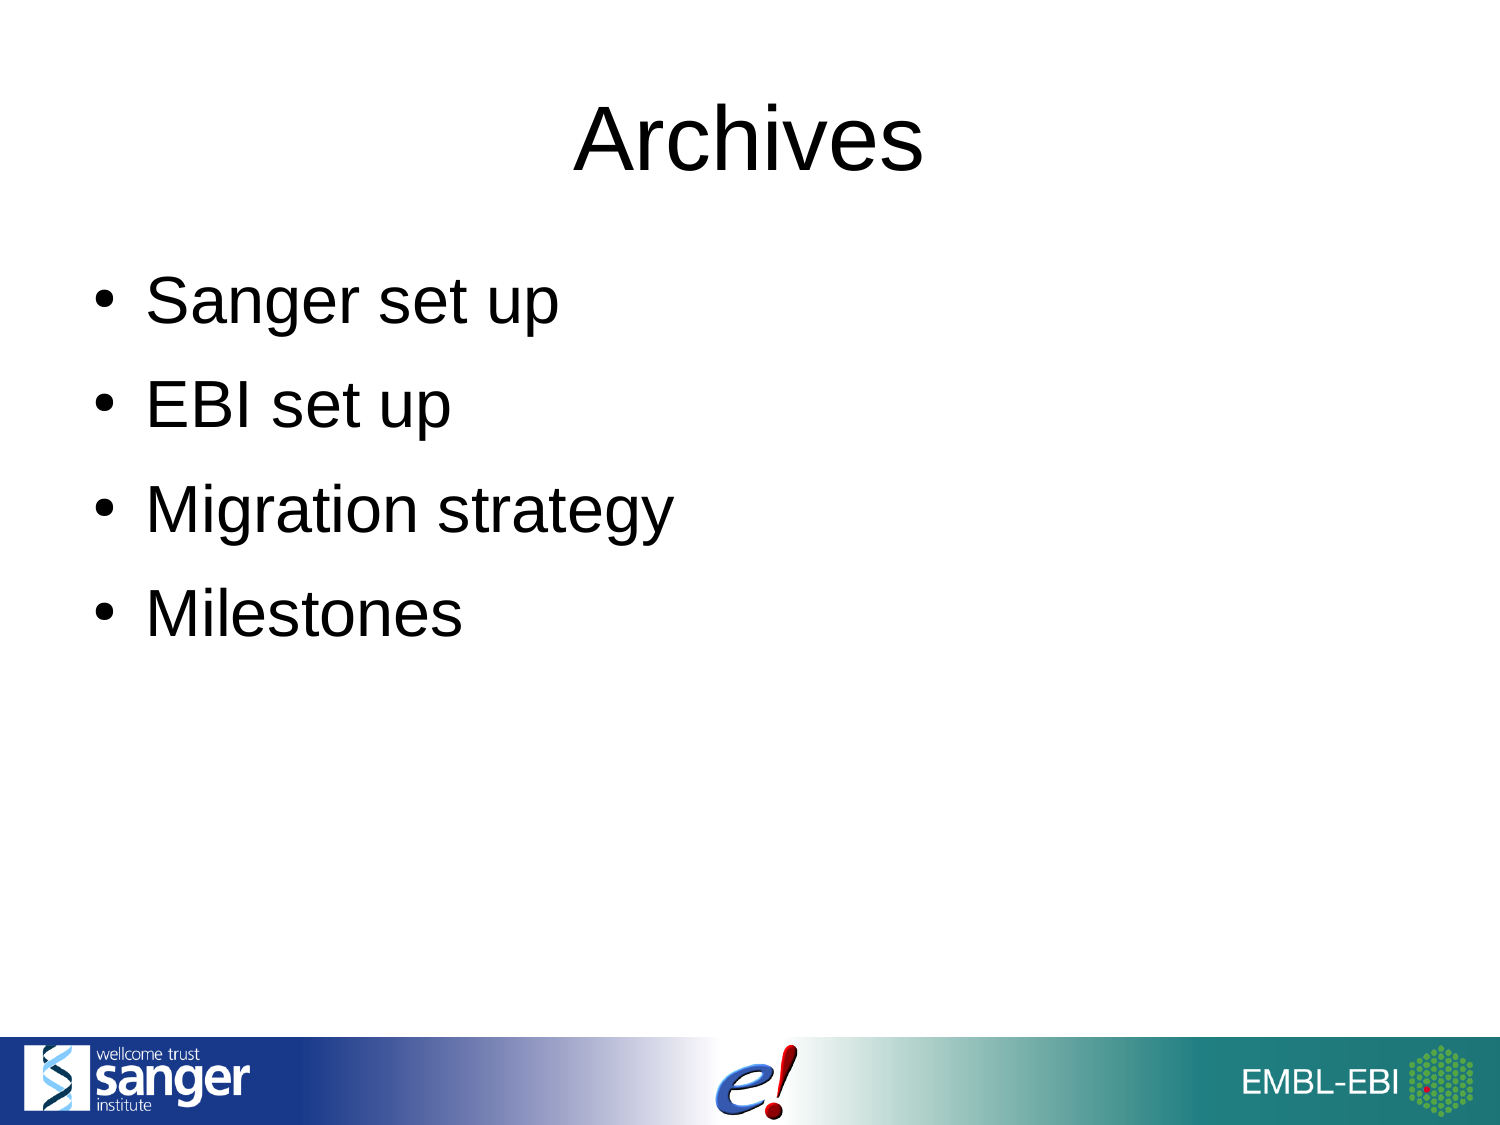

# Archives
Sanger set up
EBI set up
Migration strategy
Milestones